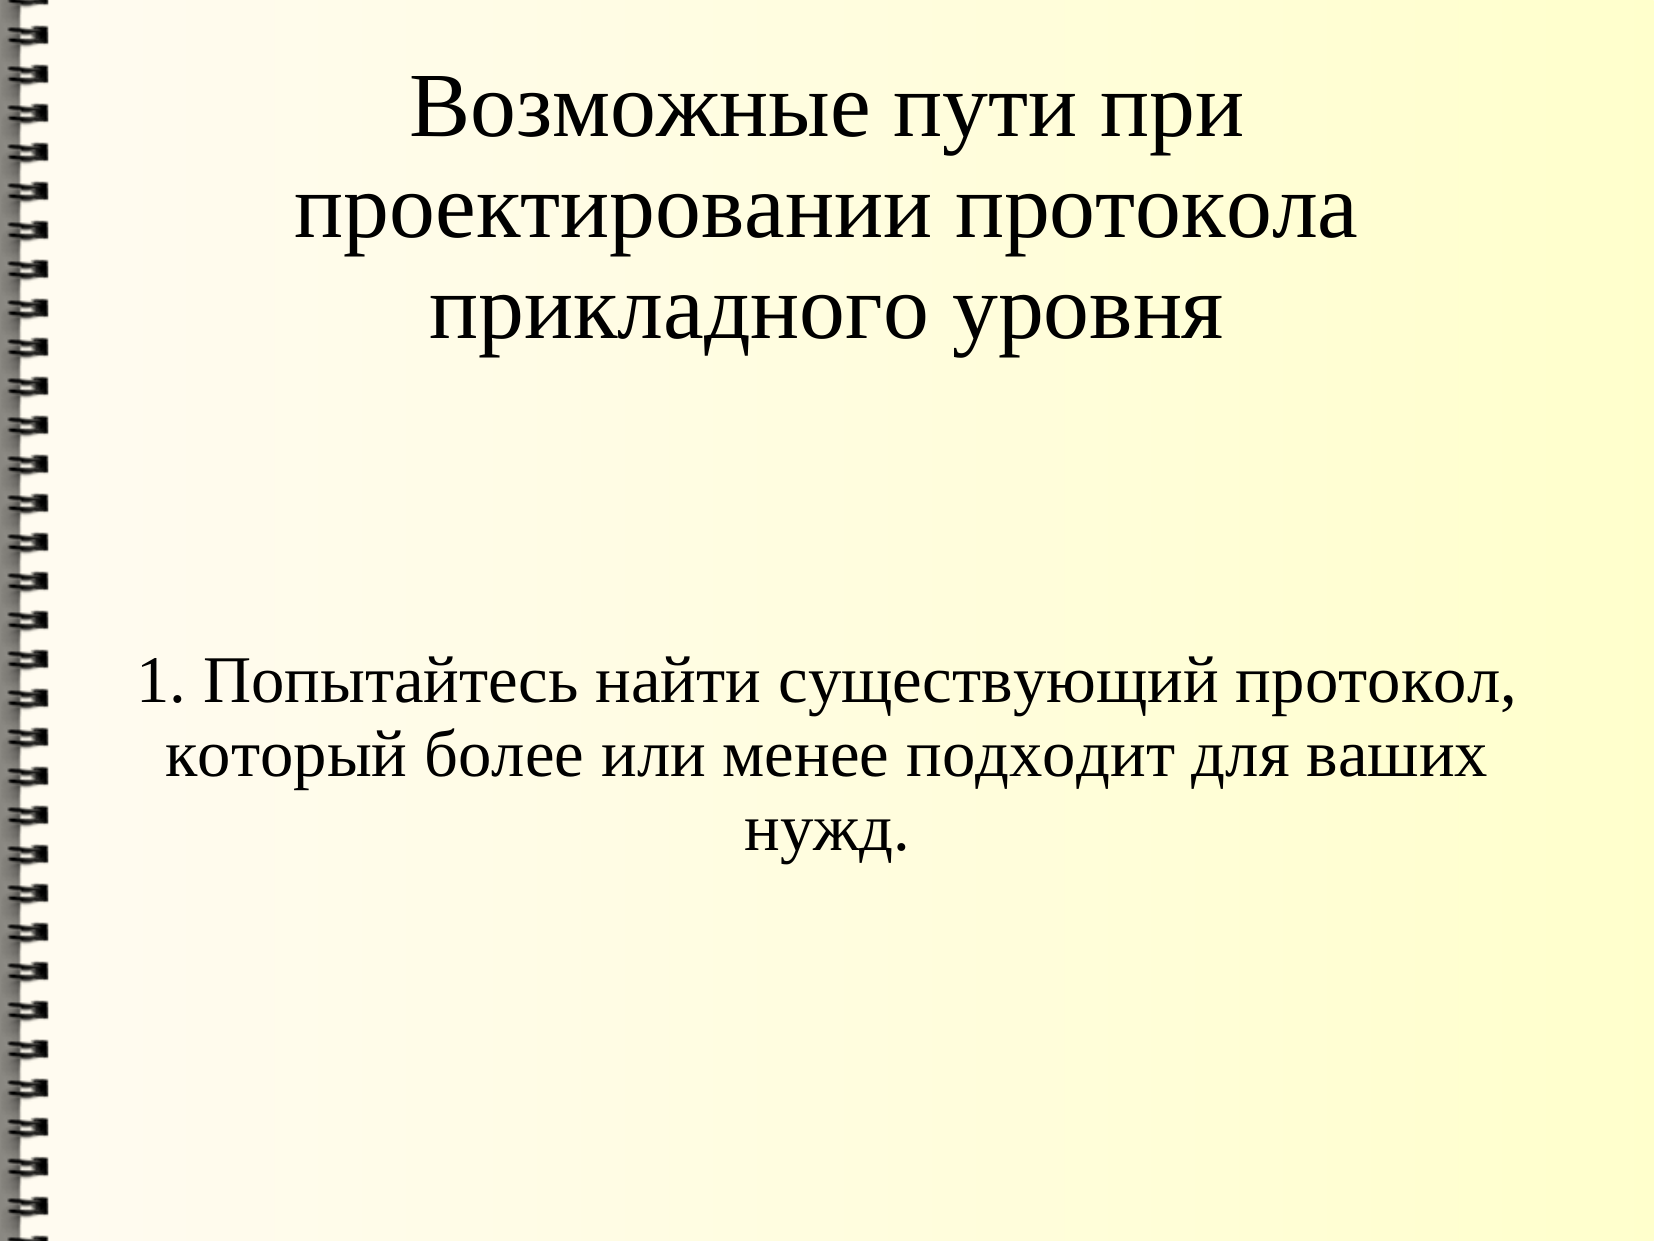

# Возможные пути при проектировании протокола прикладного уровня
1. Попытайтесь найти существующий протокол, который более или менее подходит для ваших нужд.